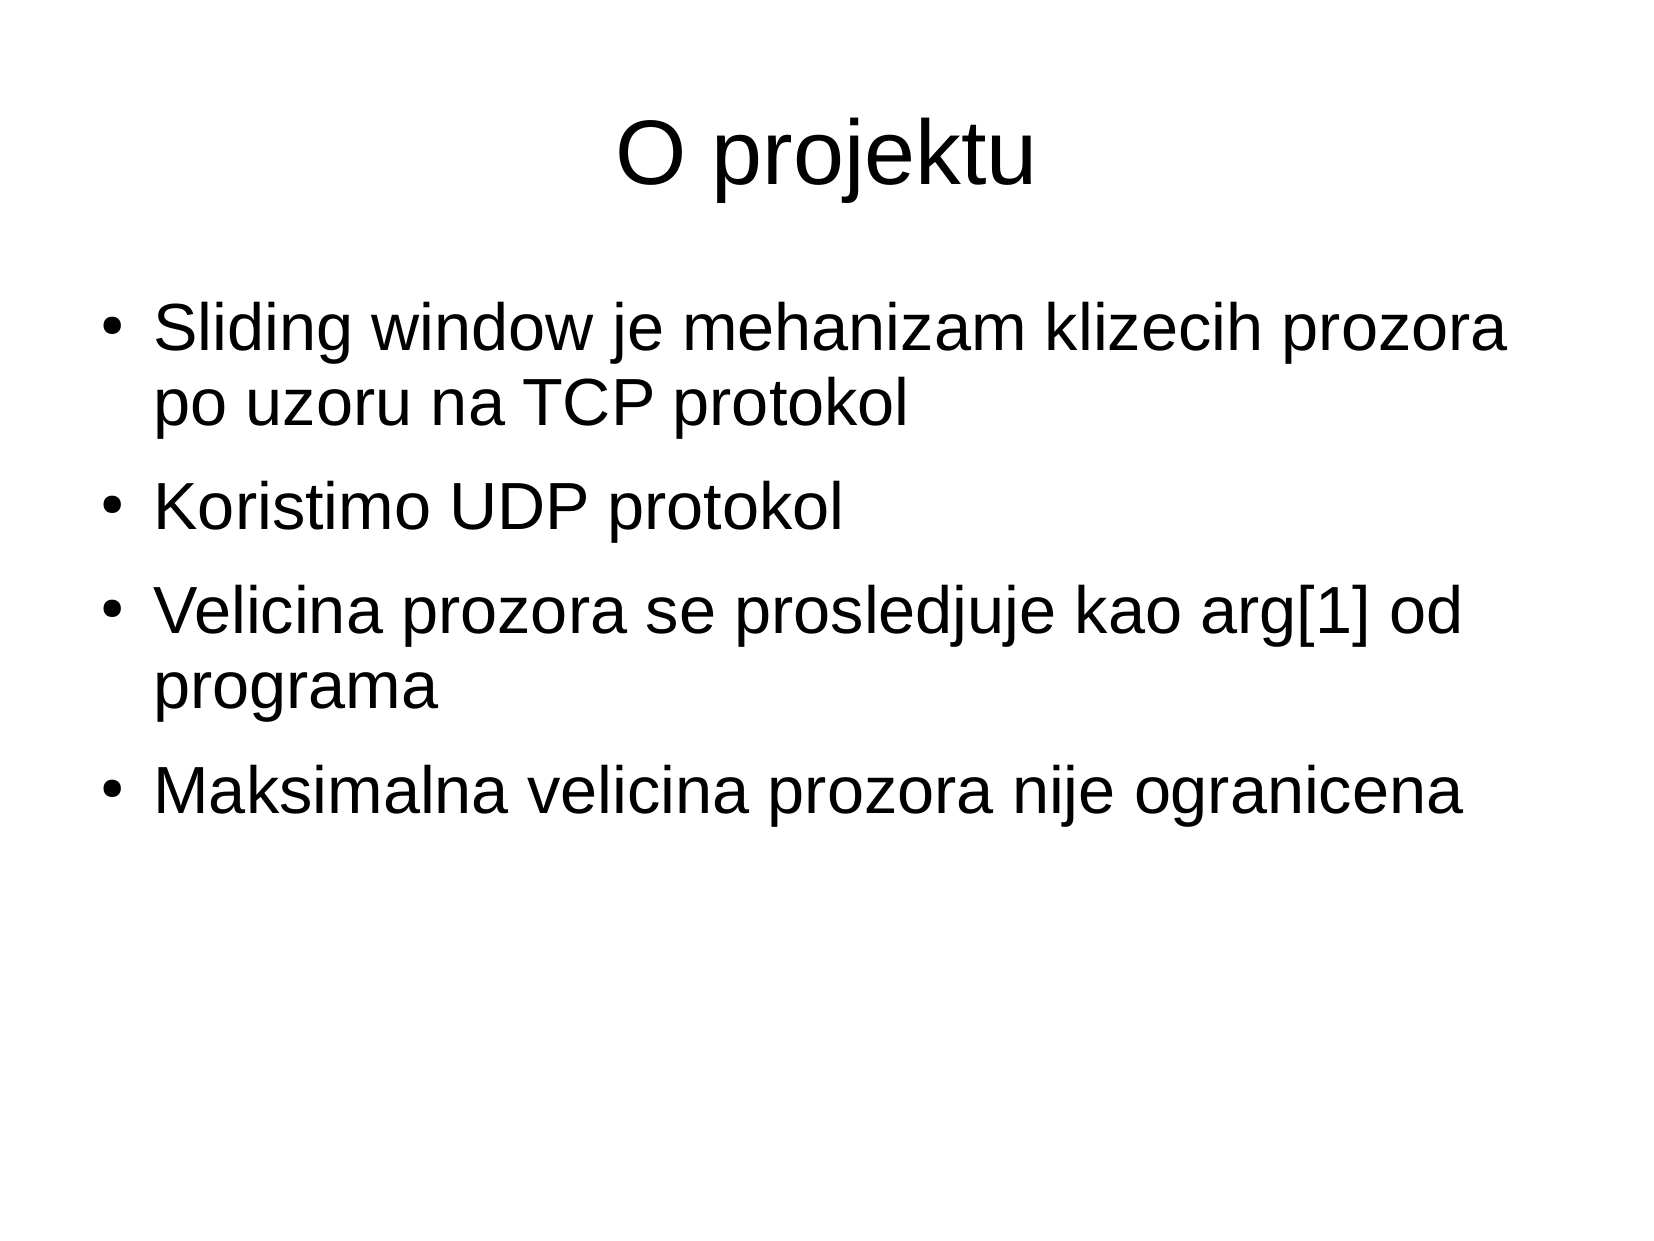

# O projektu
Sliding window je mehanizam klizecih prozora po uzoru na TCP protokol
Koristimo UDP protokol
Velicina prozora se prosledjuje kao arg[1] od programa
Maksimalna velicina prozora nije ogranicena